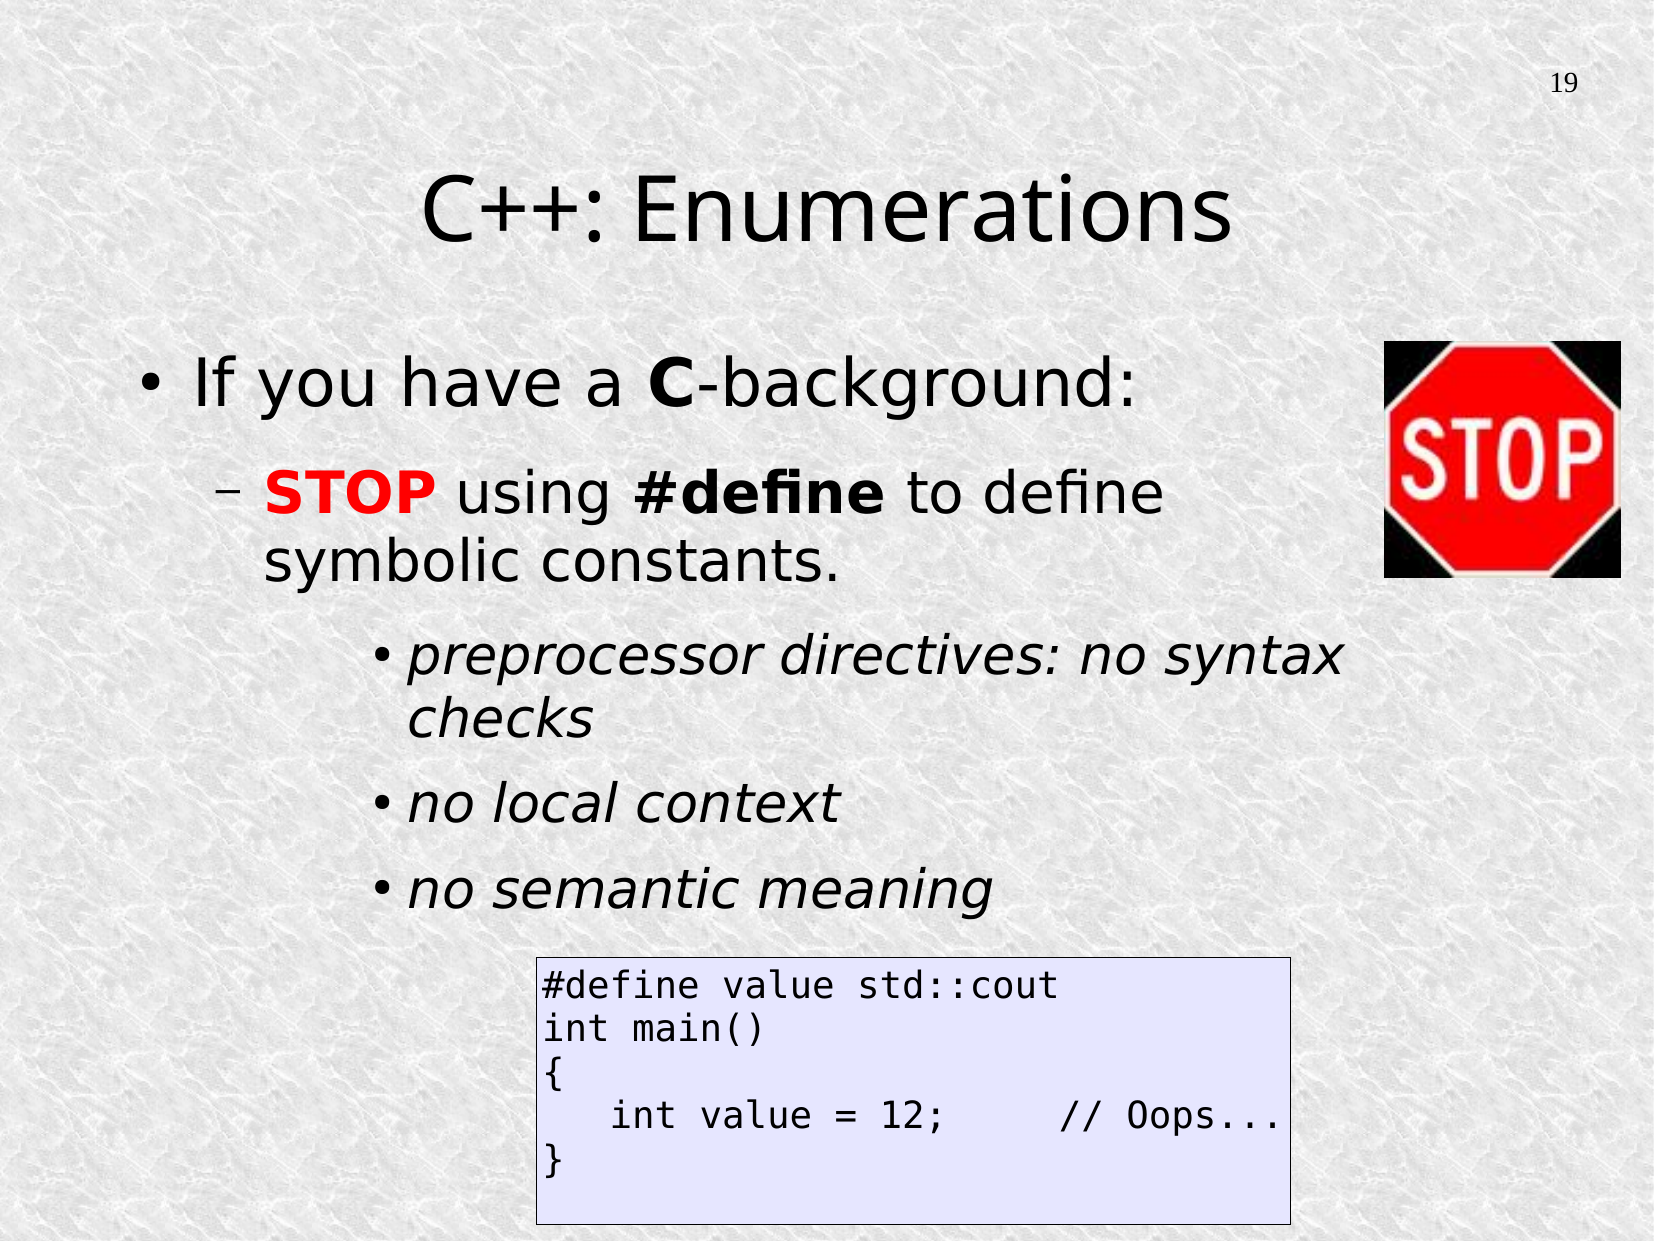

19
# C++: Enumerations
If you have a C-background:
STOP using #define to define
symbolic constants.
preprocessor directives: no syntax checks
no local context
no semantic meaning
#define value std::cout
int main()
{
 int value = 12;		// Oops...
}